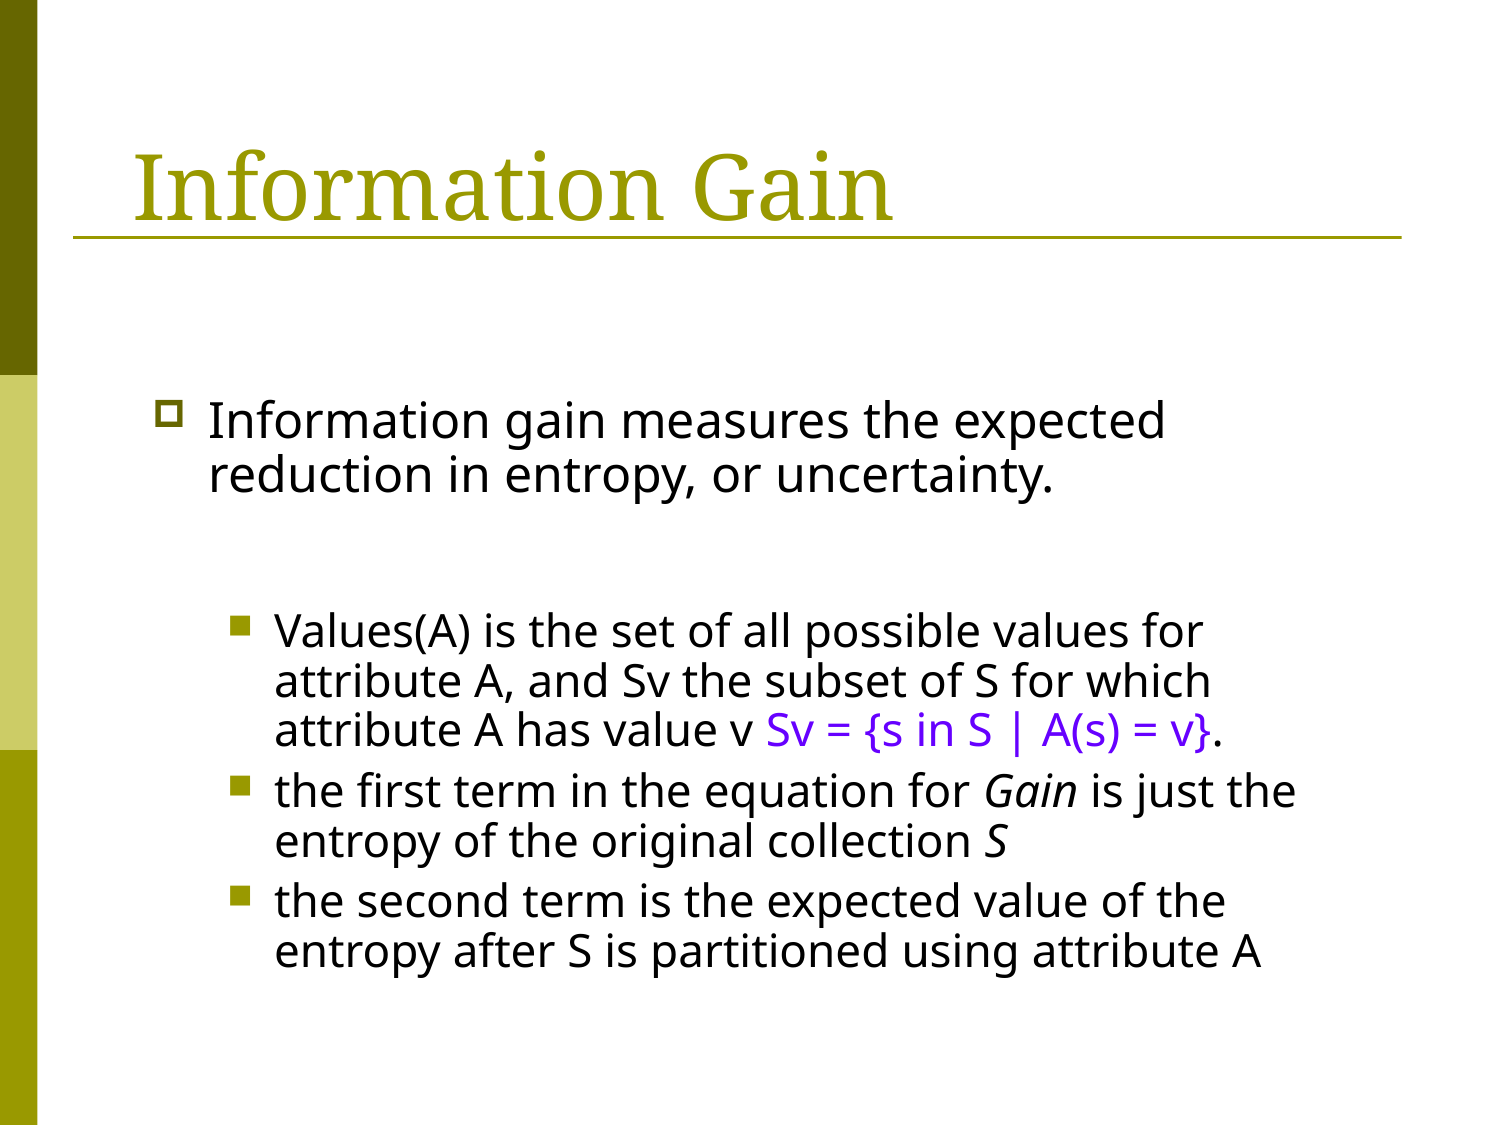

# Information Gain
Information gain measures the expected reduction in entropy, or uncertainty.
Values(A) is the set of all possible values for attribute A, and Sv the subset of S for which attribute A has value v Sv = {s in S | A(s) = v}.
the first term in the equation for Gain is just the entropy of the original collection S
the second term is the expected value of the entropy after S is partitioned using attribute A